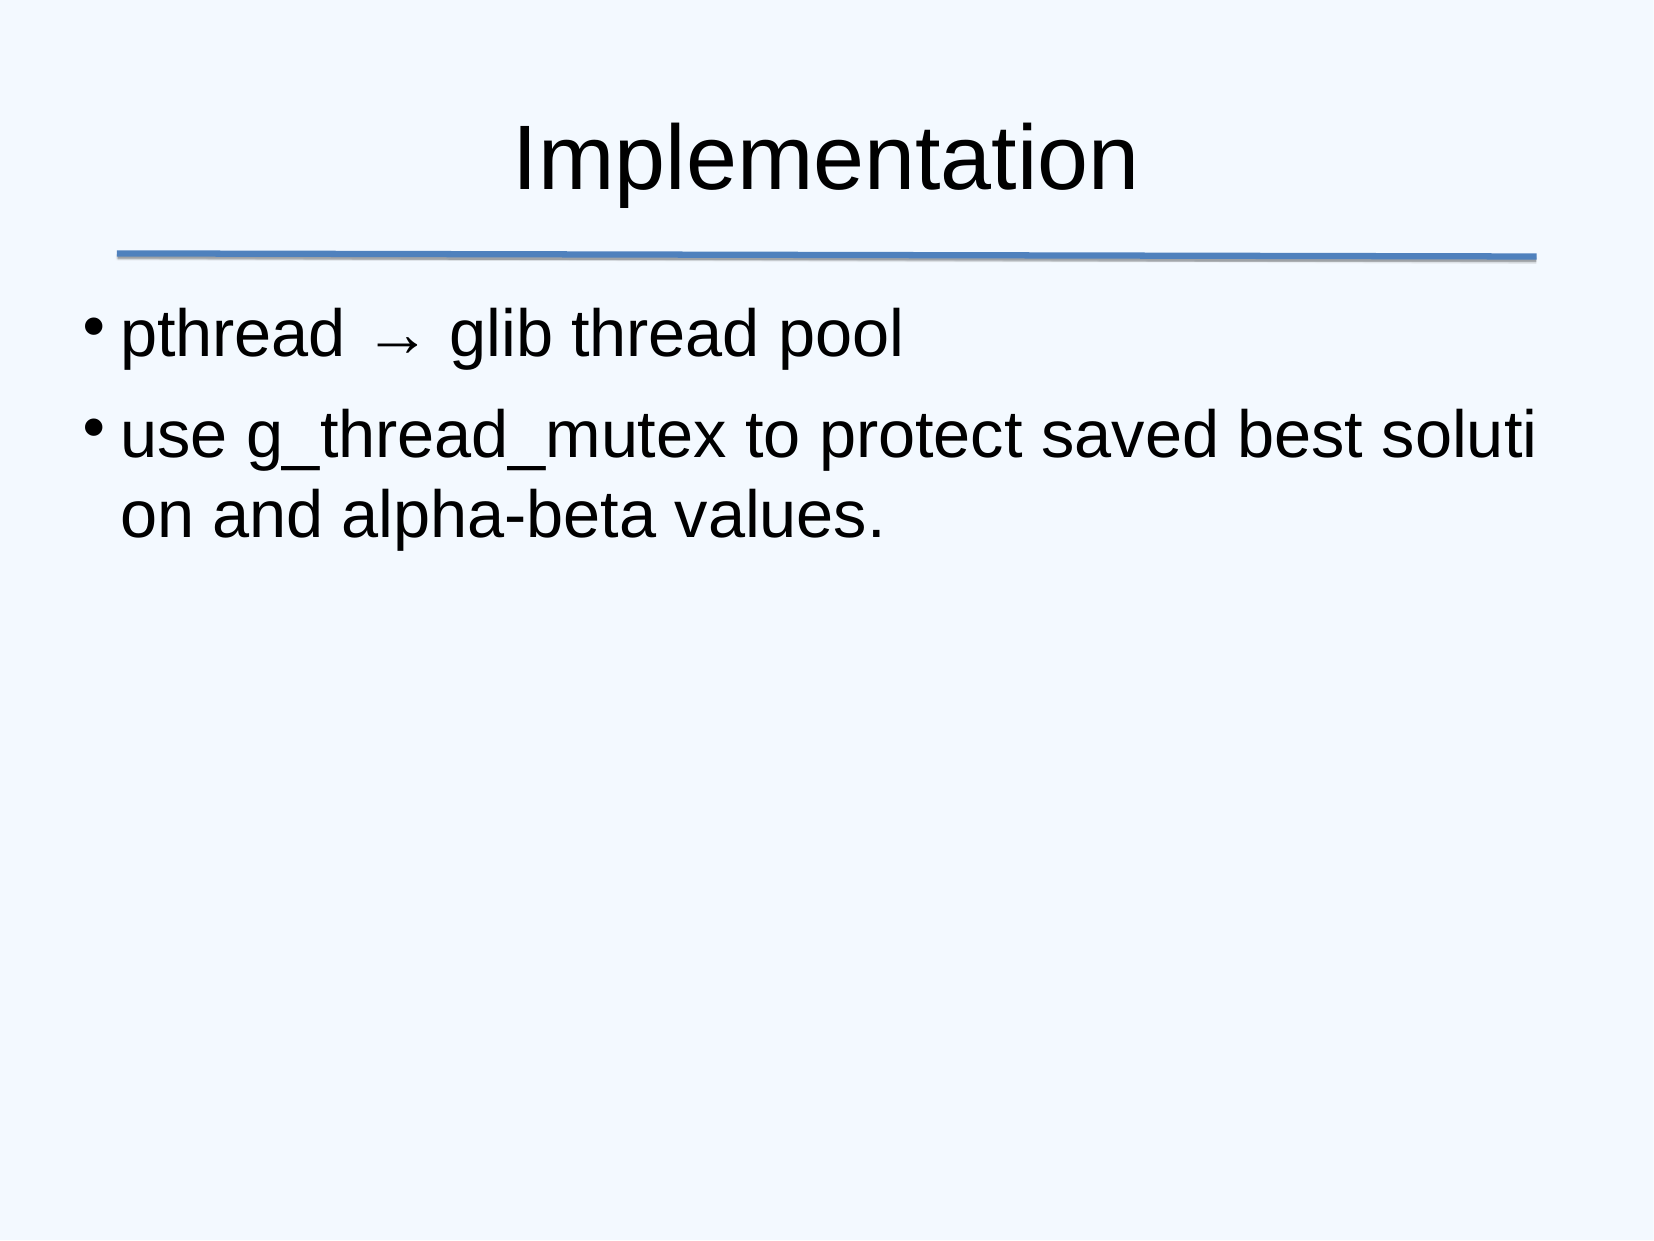

# Implementation
pthread → glib thread pool
use g_thread_mutex to protect saved best solution and alpha-beta values.